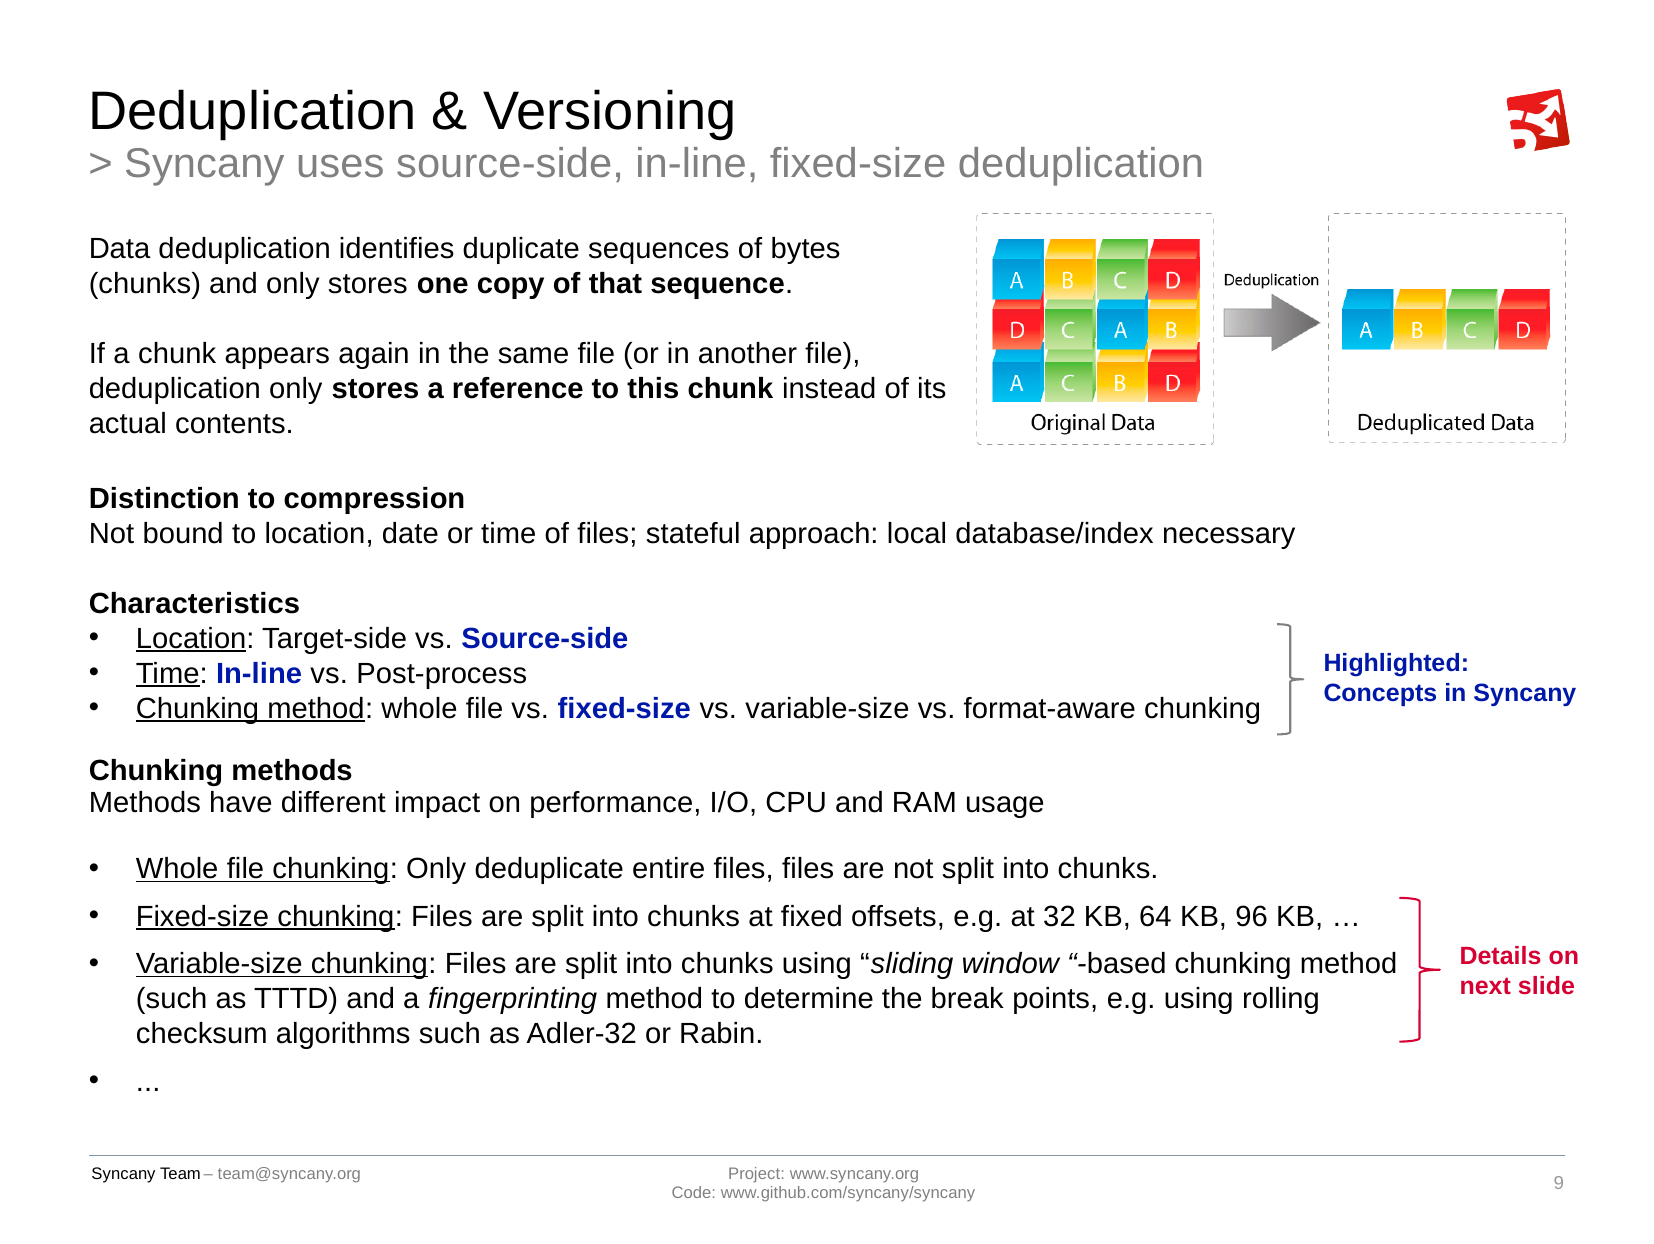

# Deduplication & Versioning > Syncany uses source-side, in-line, fixed-size deduplication
Data deduplication identifies duplicate sequences of bytes (chunks) and only stores one copy of that sequence.
If a chunk appears again in the same file (or in another file), deduplication only stores a reference to this chunk instead of its actual contents.
Distinction to compression
Not bound to location, date or time of files; stateful approach: local database/index necessary
Characteristics
Location: Target-side vs. Source-side
Time: In-line vs. Post-process
Chunking method: whole file vs. fixed-size vs. variable-size vs. format-aware chunking
Chunking methods
Methods have different impact on performance, I/O, CPU and RAM usage
Whole file chunking: Only deduplicate entire files, files are not split into chunks.
Fixed-size chunking: Files are split into chunks at fixed offsets, e.g. at 32 KB, 64 KB, 96 KB, …
Variable-size chunking: Files are split into chunks using “sliding window “-based chunking method (such as TTTD) and a fingerprinting method to determine the break points, e.g. using rolling checksum algorithms such as Adler-32 or Rabin.
...
Highlighted:
Concepts in Syncany
Details on
next slide